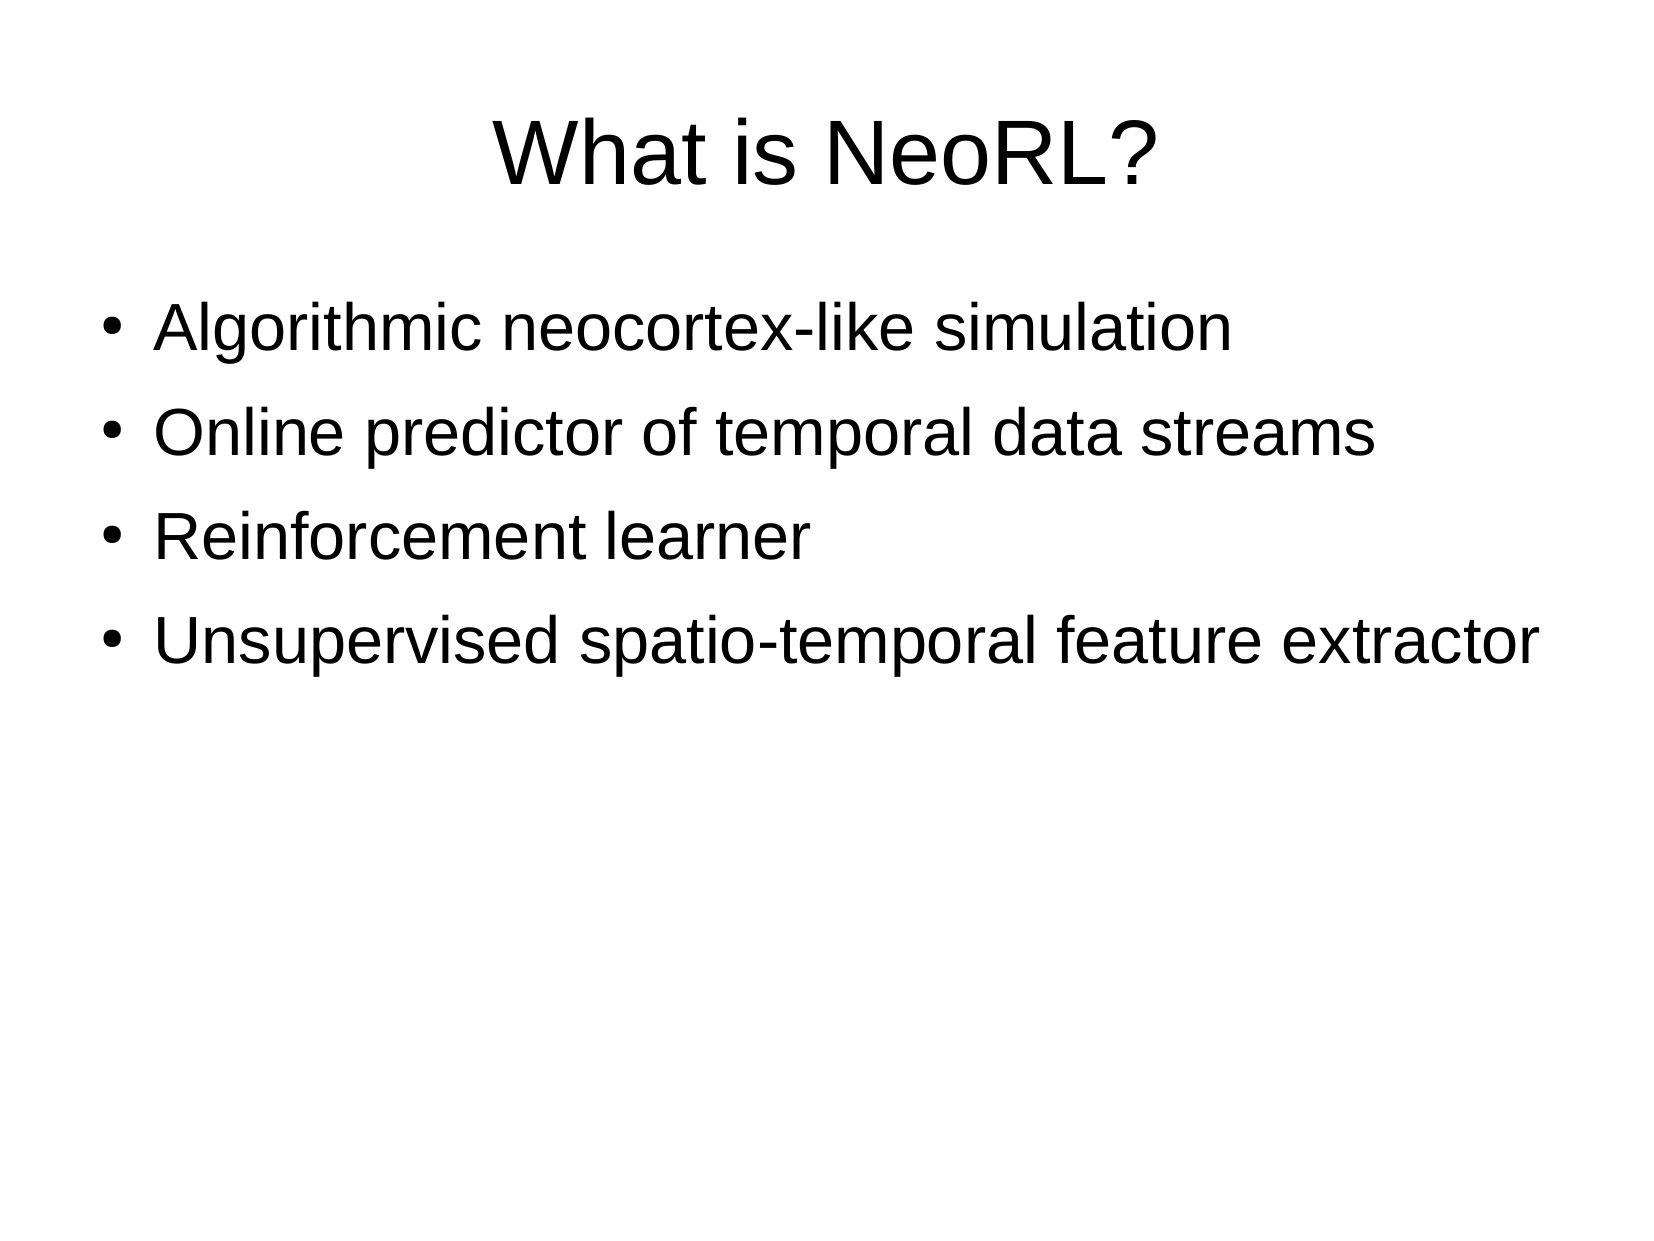

# What is NeoRL?
Algorithmic neocortex-like simulation
Online predictor of temporal data streams
Reinforcement learner
Unsupervised spatio-temporal feature extractor